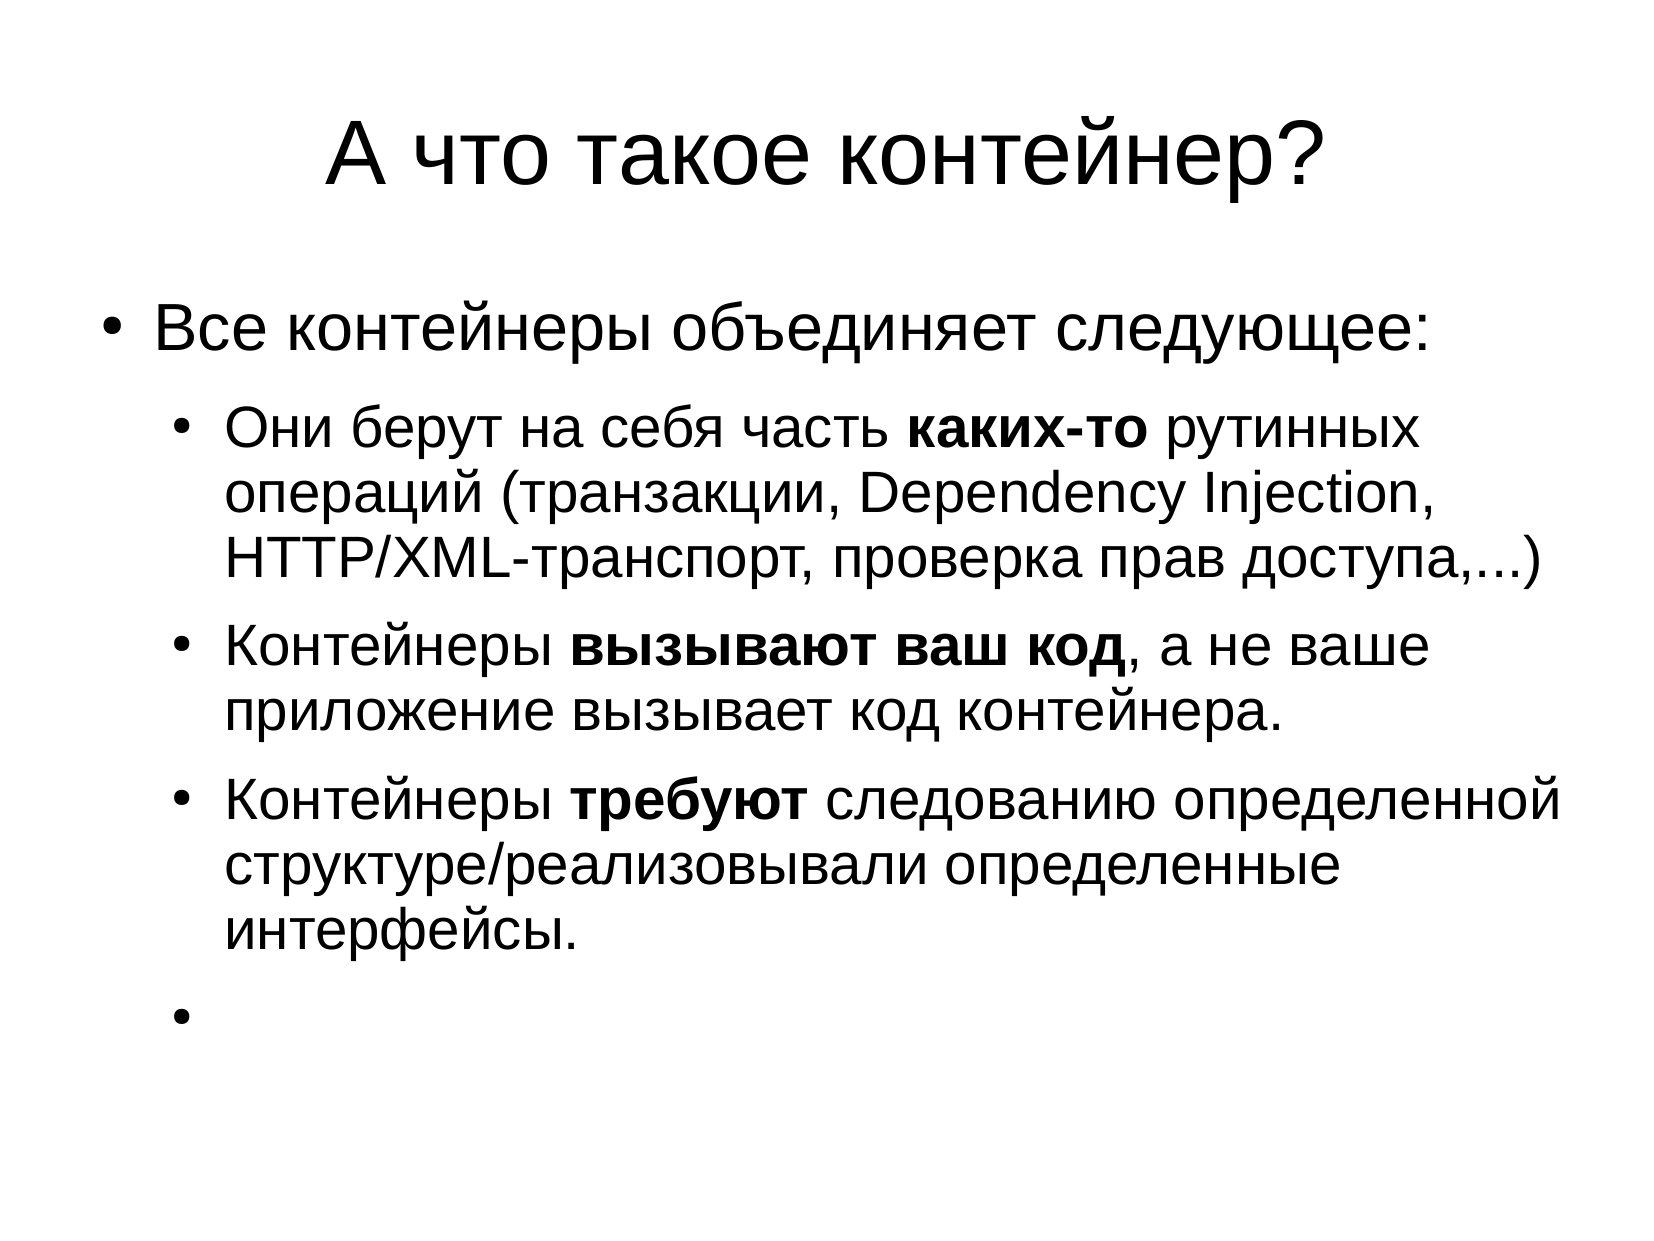

# А что такое контейнер?
Все контейнеры объединяет следующее:
Они берут на себя часть каких-то рутинных операций (транзакции, Dependency Injection, HTTP/XML-транспорт, проверка прав доступа,...)
Контейнеры вызывают ваш код, а не ваше приложение вызывает код контейнера.
Контейнеры требуют следованию определенной структуре/реализовывали определенные интерфейсы.